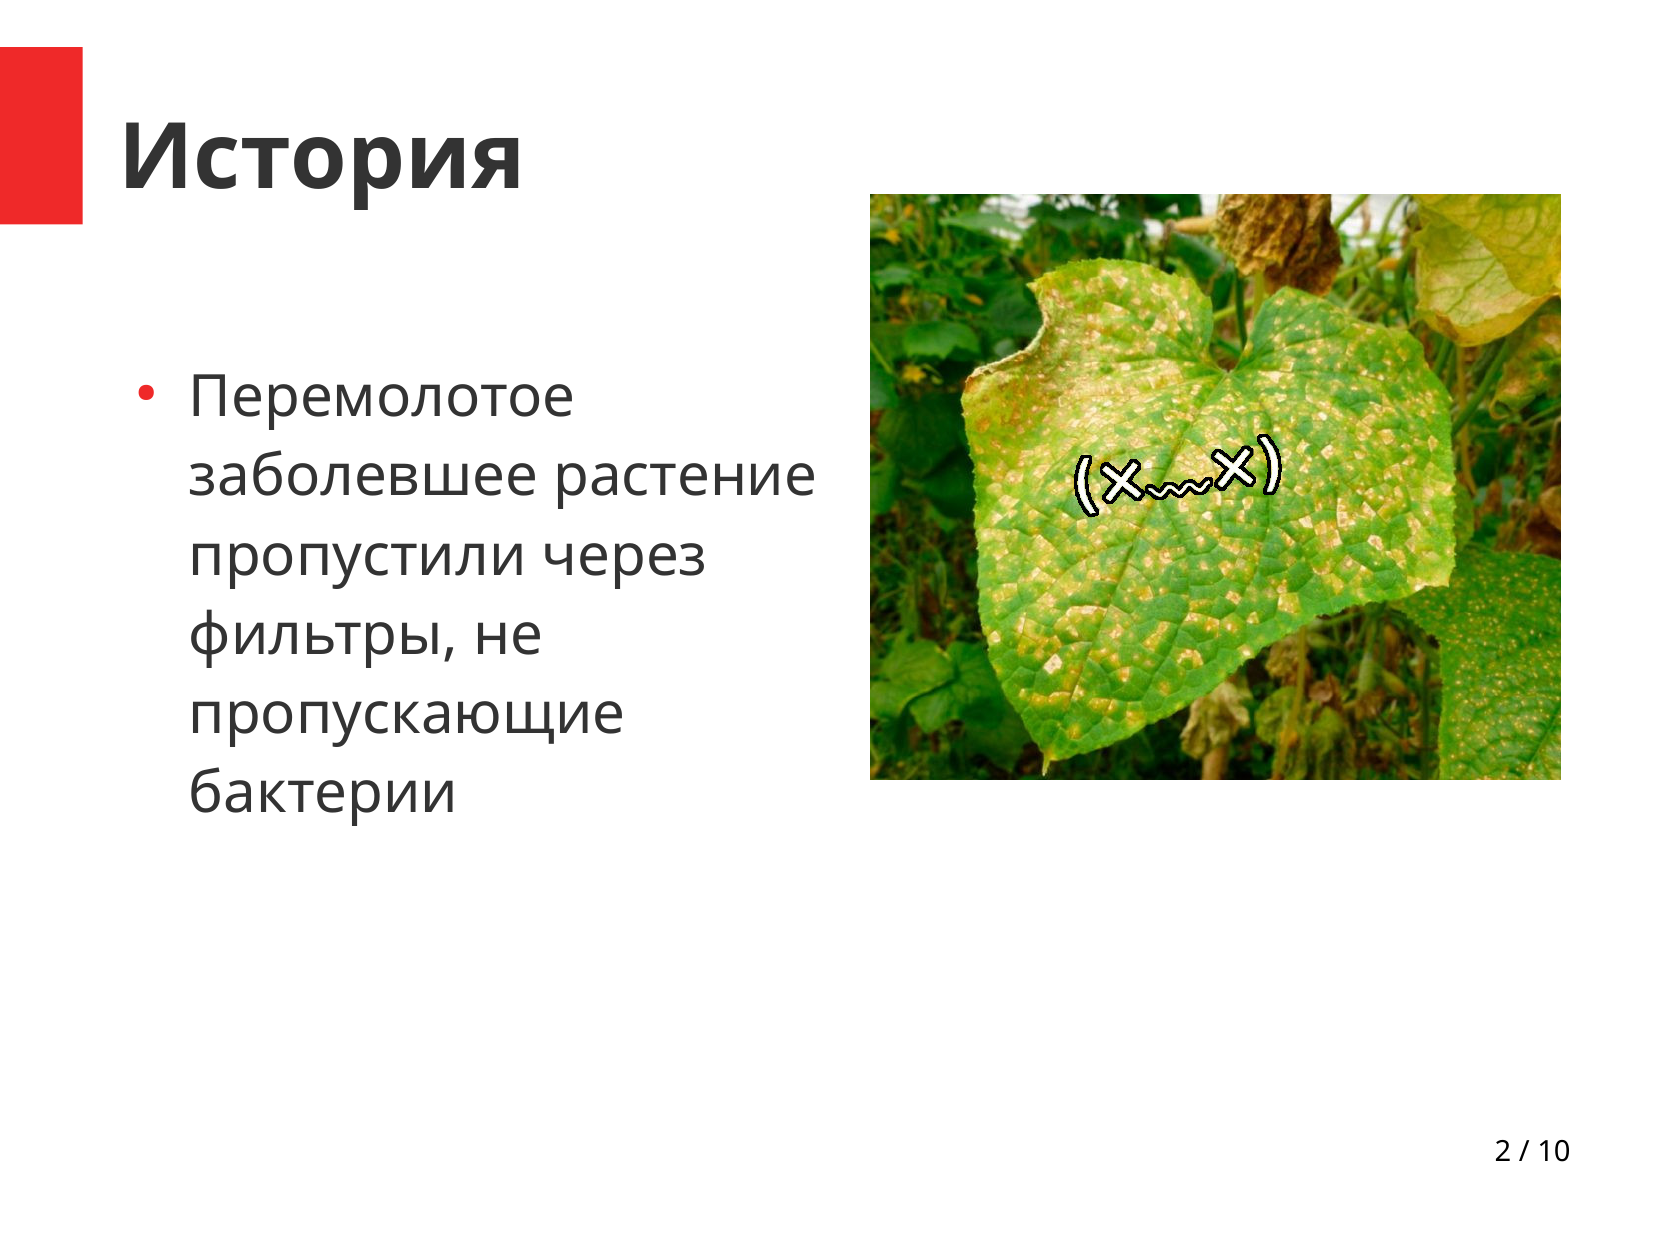

# История
Перемолотое заболевшее растение пропустили через фильтры, не пропускающие бактерии
2